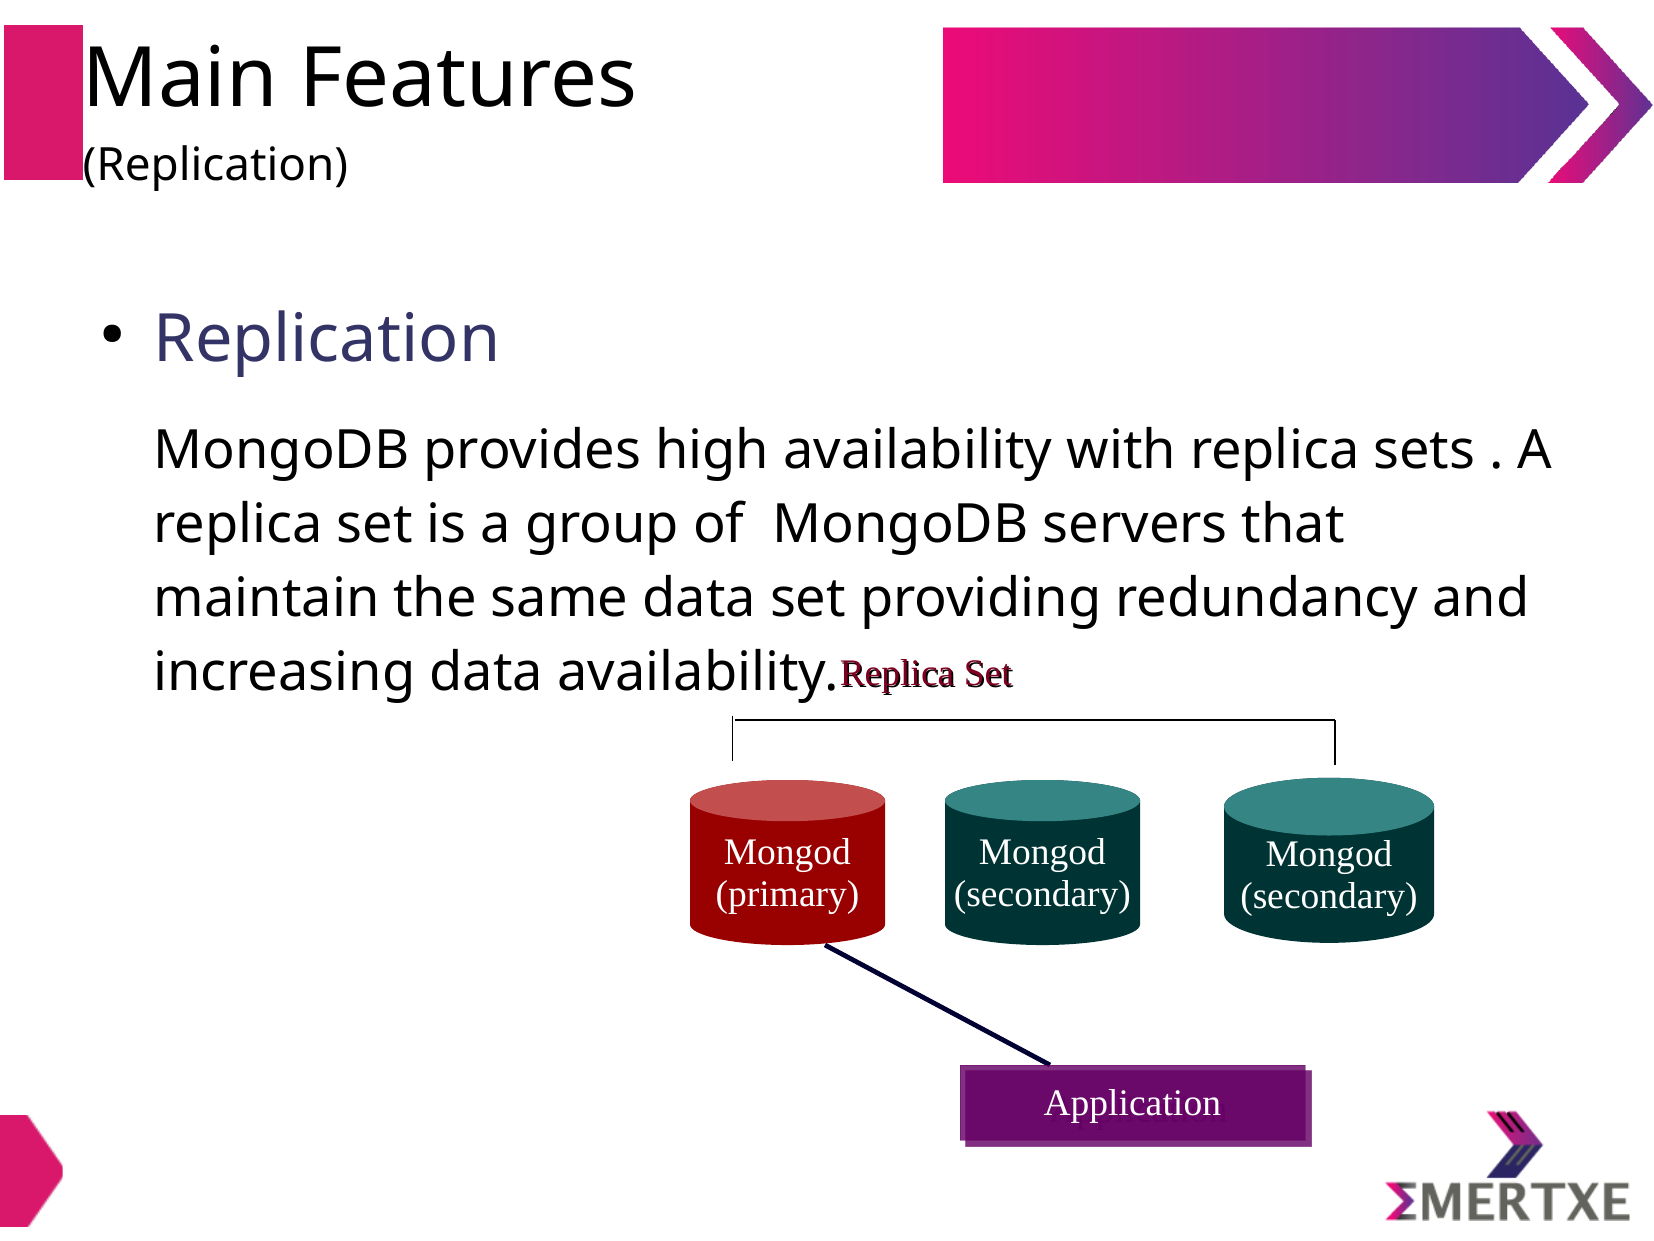

# Main Features (Replication)
Replication
MongoDB provides high availability with replica sets . A replica set is a group of MongoDB servers that maintain the same data set providing redundancy and increasing data availability.
Replica Set
Mongod
(secondary)
Mongod
(primary)
Mongod
(secondary)
Application